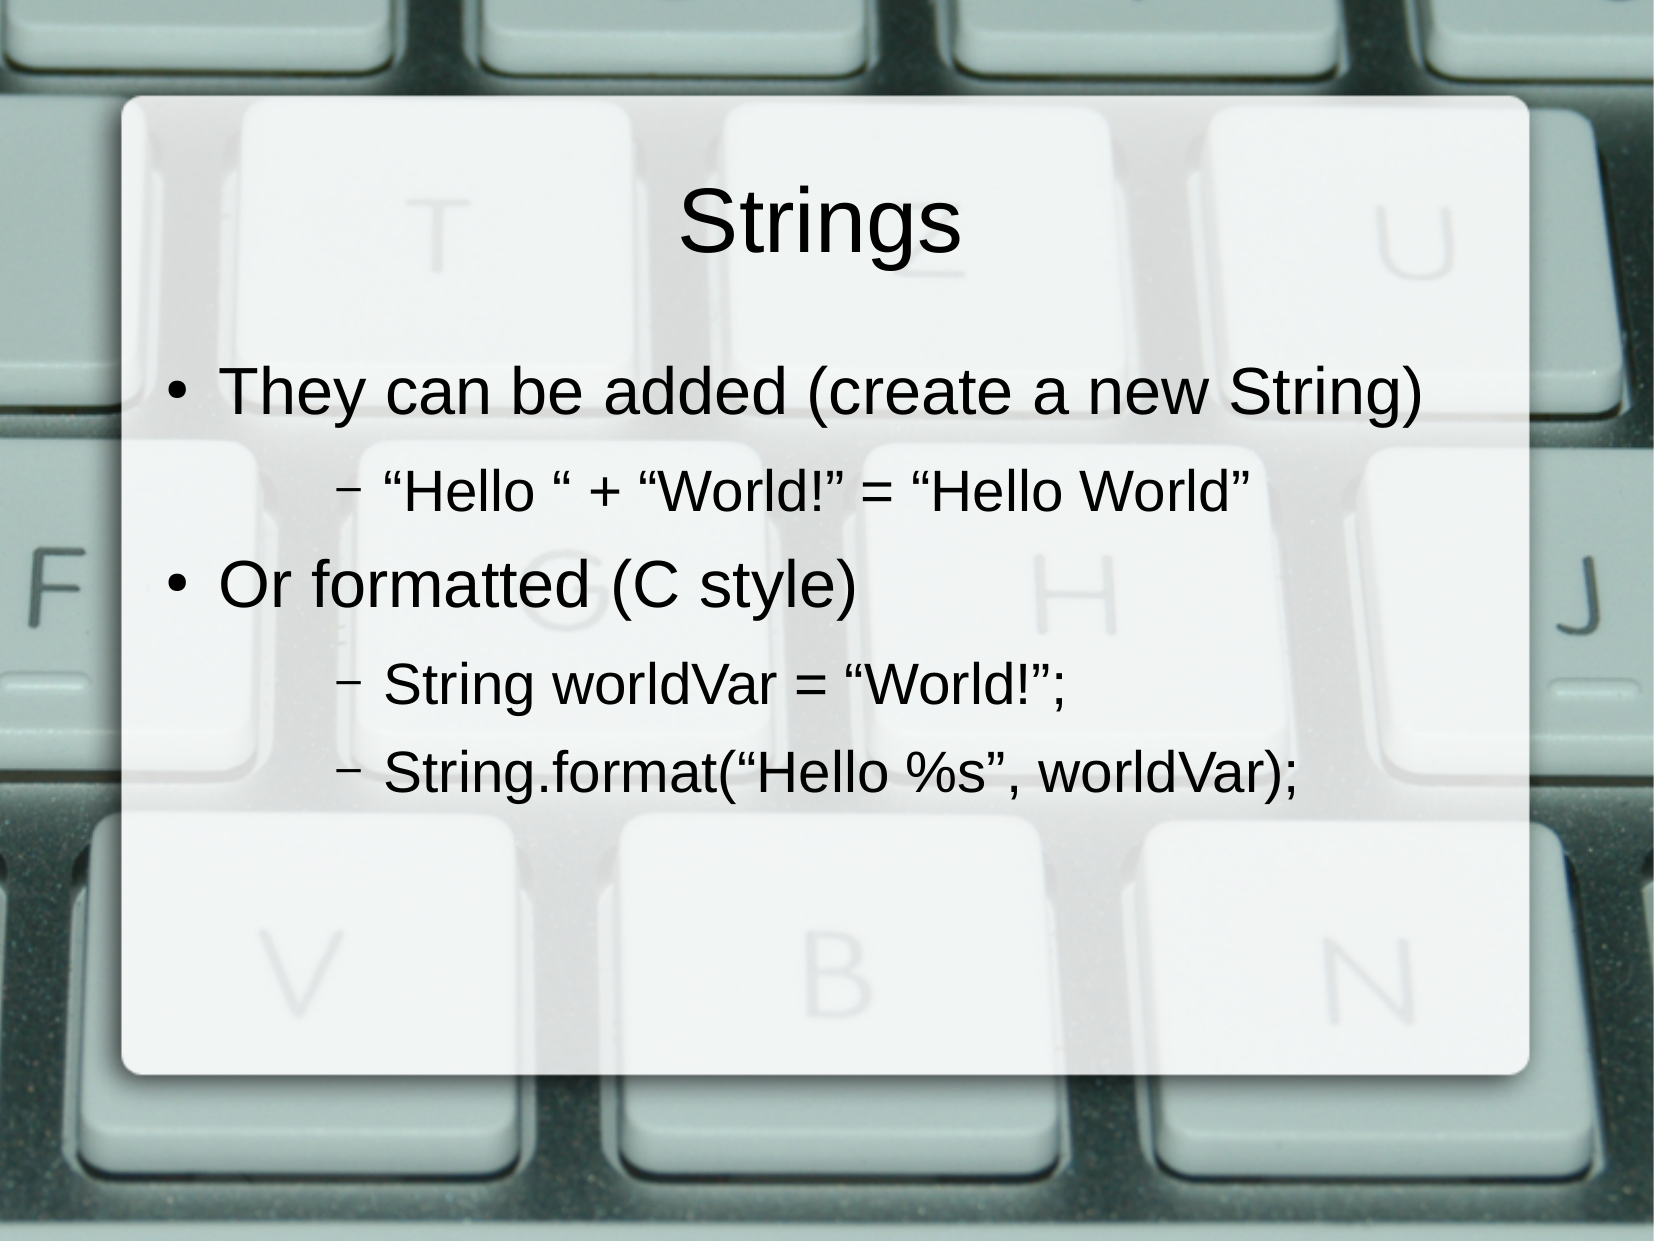

# Strings
They can be added (create a new String)
“Hello “ + “World!” = “Hello World”
Or formatted (C style)
String worldVar = “World!”;
String.format(“Hello %s”, worldVar);